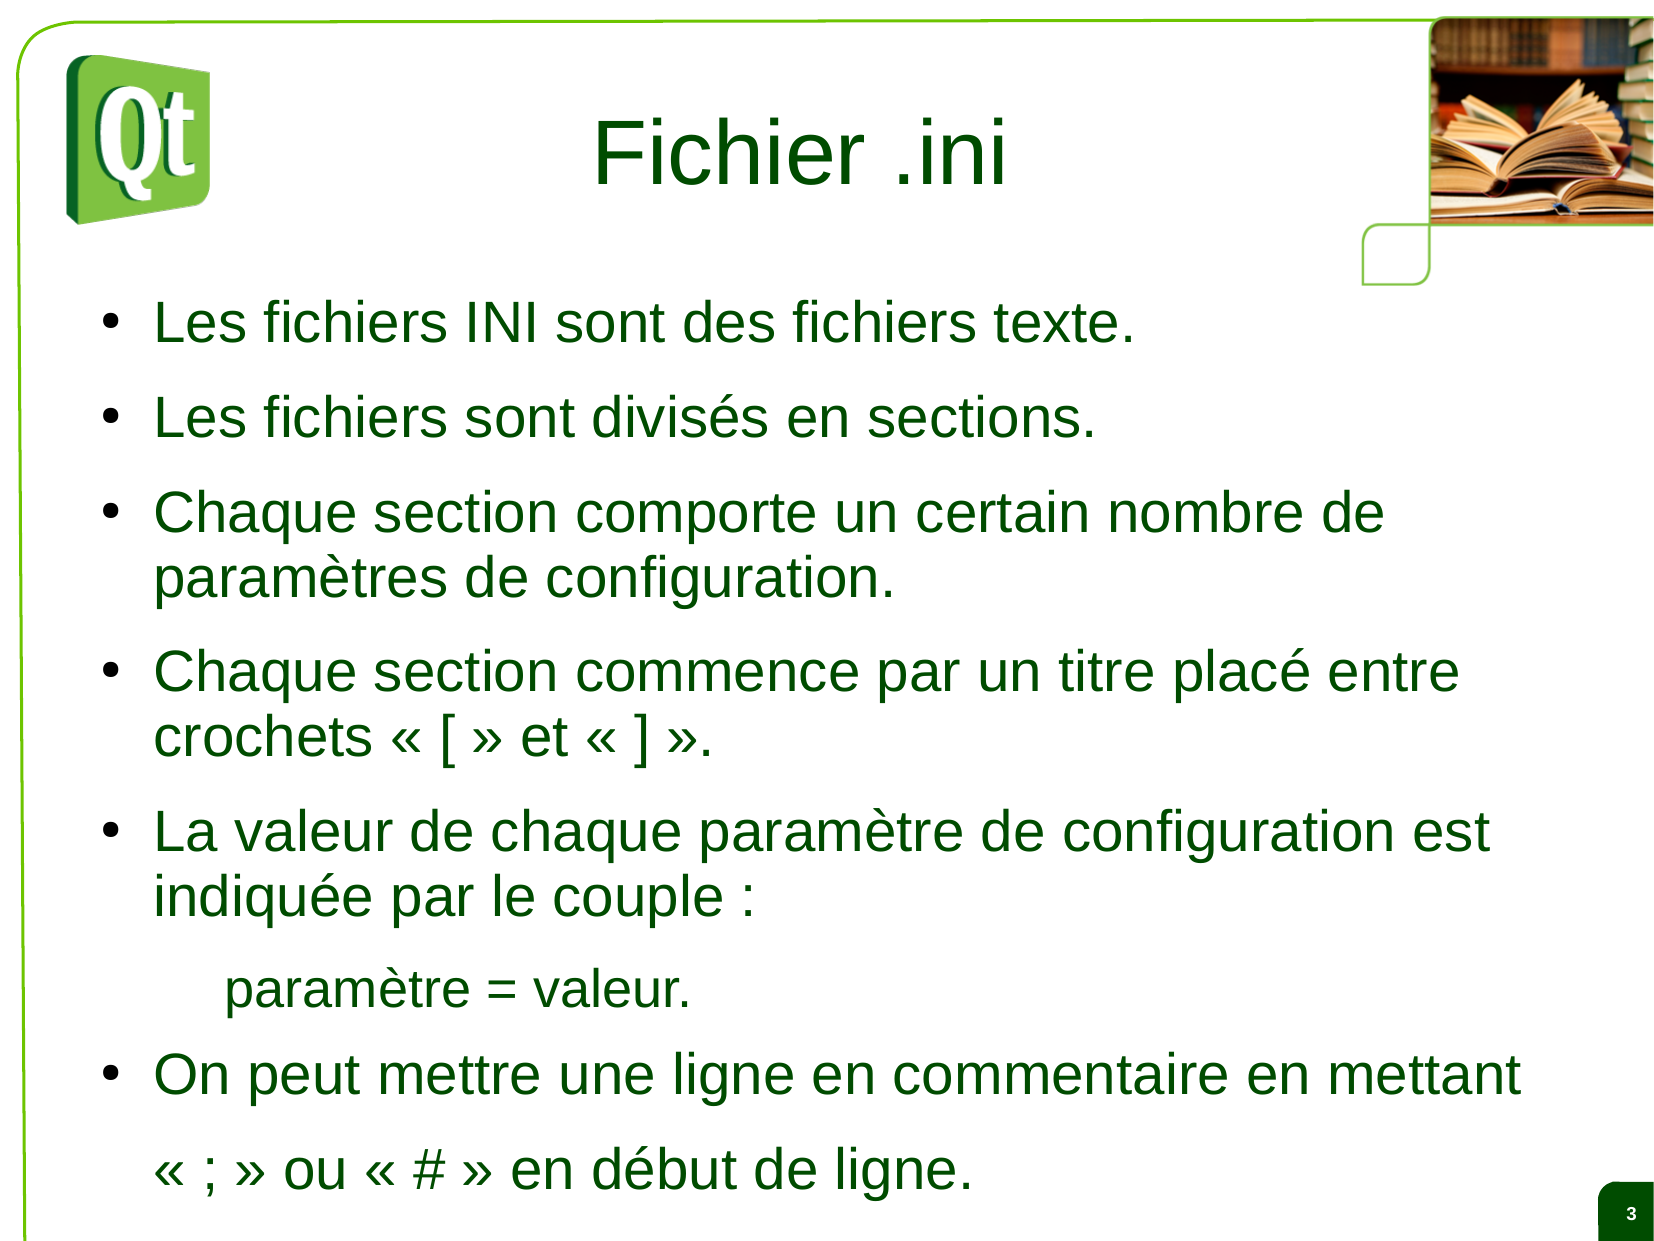

# Fichier .ini
Les fichiers INI sont des fichiers texte.
Les fichiers sont divisés en sections.
Chaque section comporte un certain nombre de paramètres de configuration.
Chaque section commence par un titre placé entre crochets « [ » et « ] ».
La valeur de chaque paramètre de configuration est indiquée par le couple :
paramètre = valeur.
On peut mettre une ligne en commentaire en mettant
« ; » ou « # » en début de ligne.